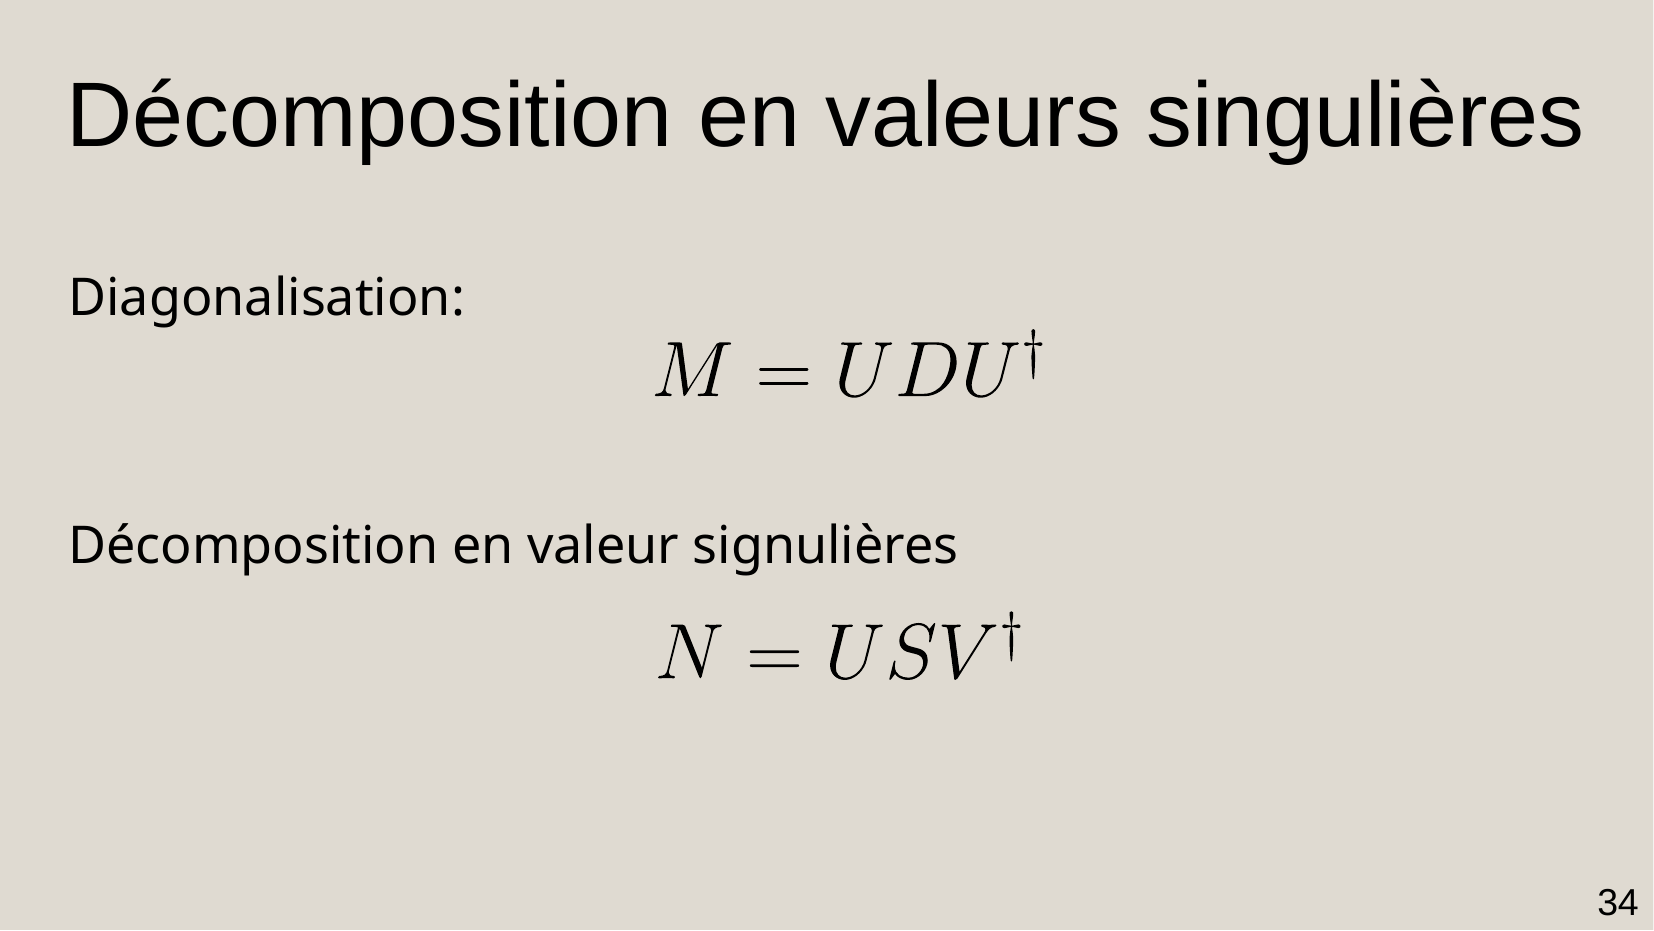

# Décomposition en valeurs singulières
Diagonalisation:
Décomposition en valeur signulières